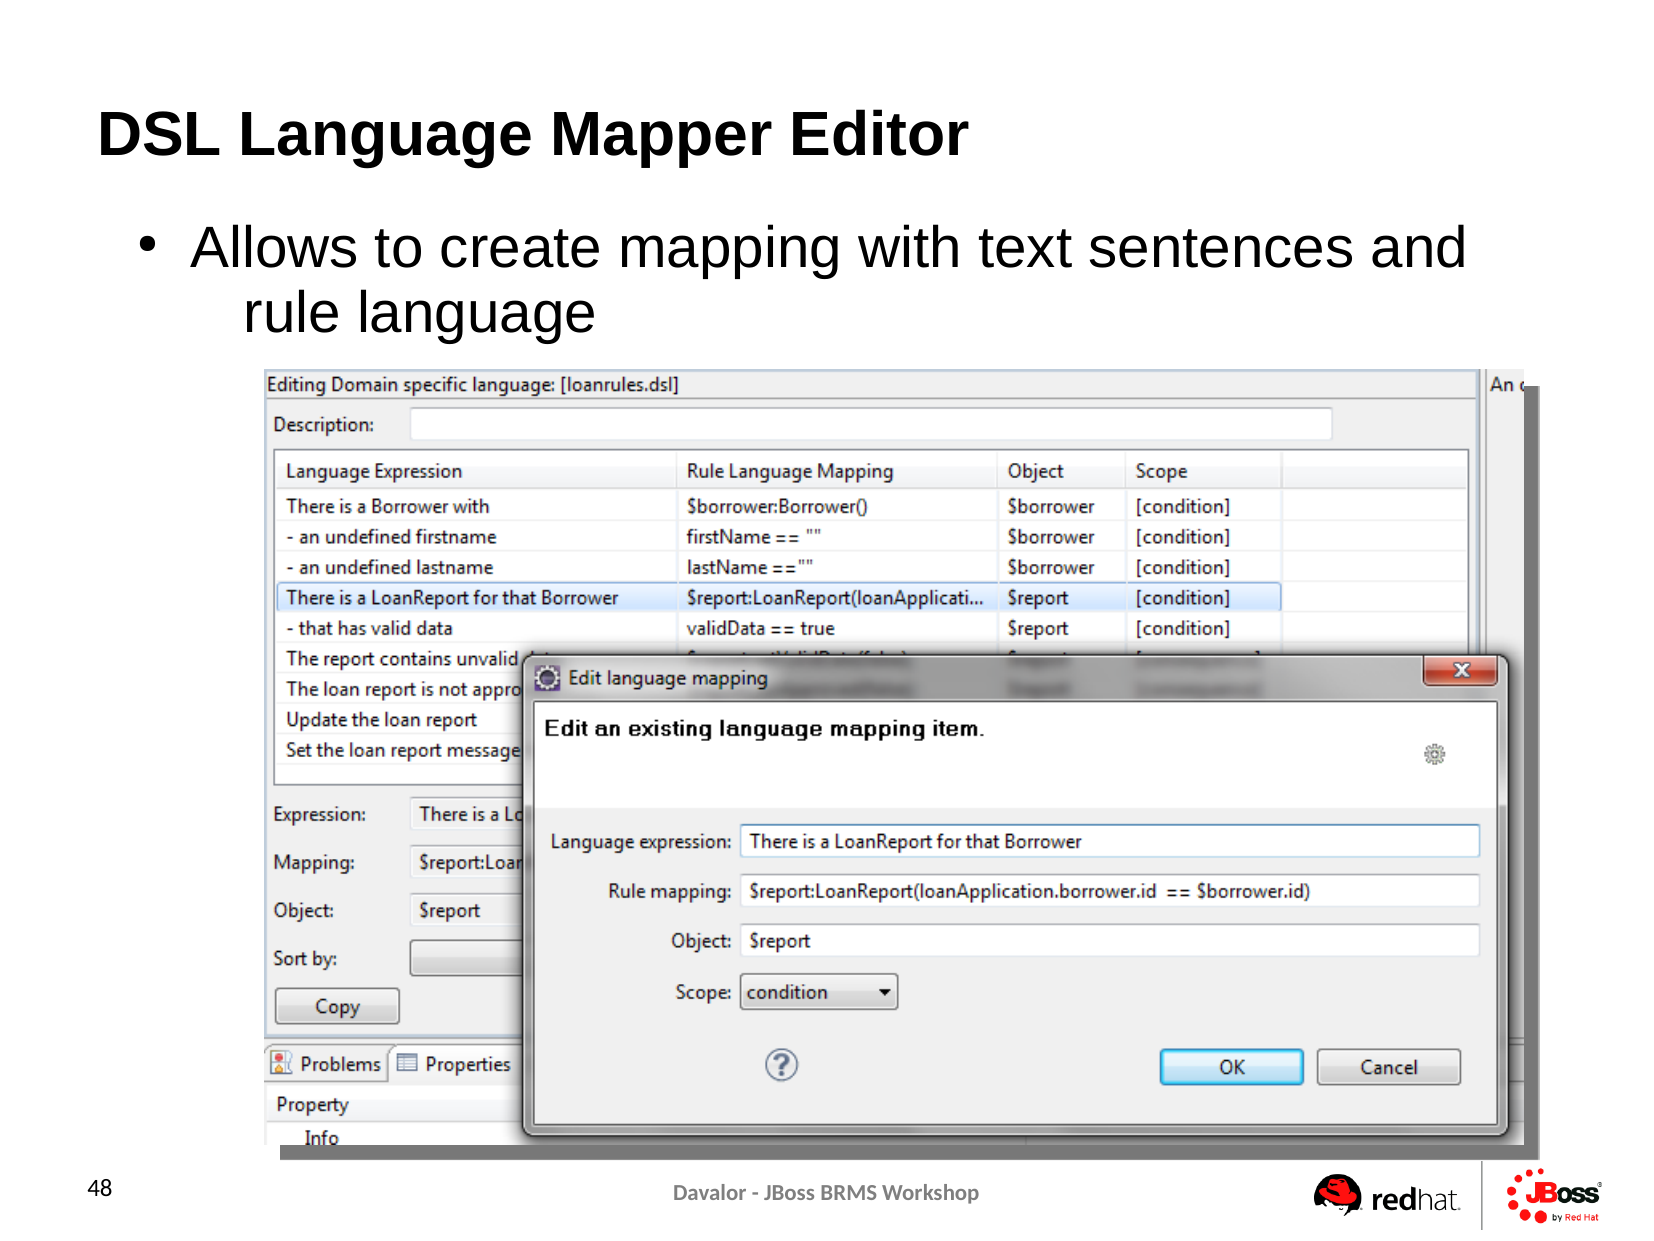

# DSL Language Mapper Editor
Allows to create mapping with text sentences and rule language